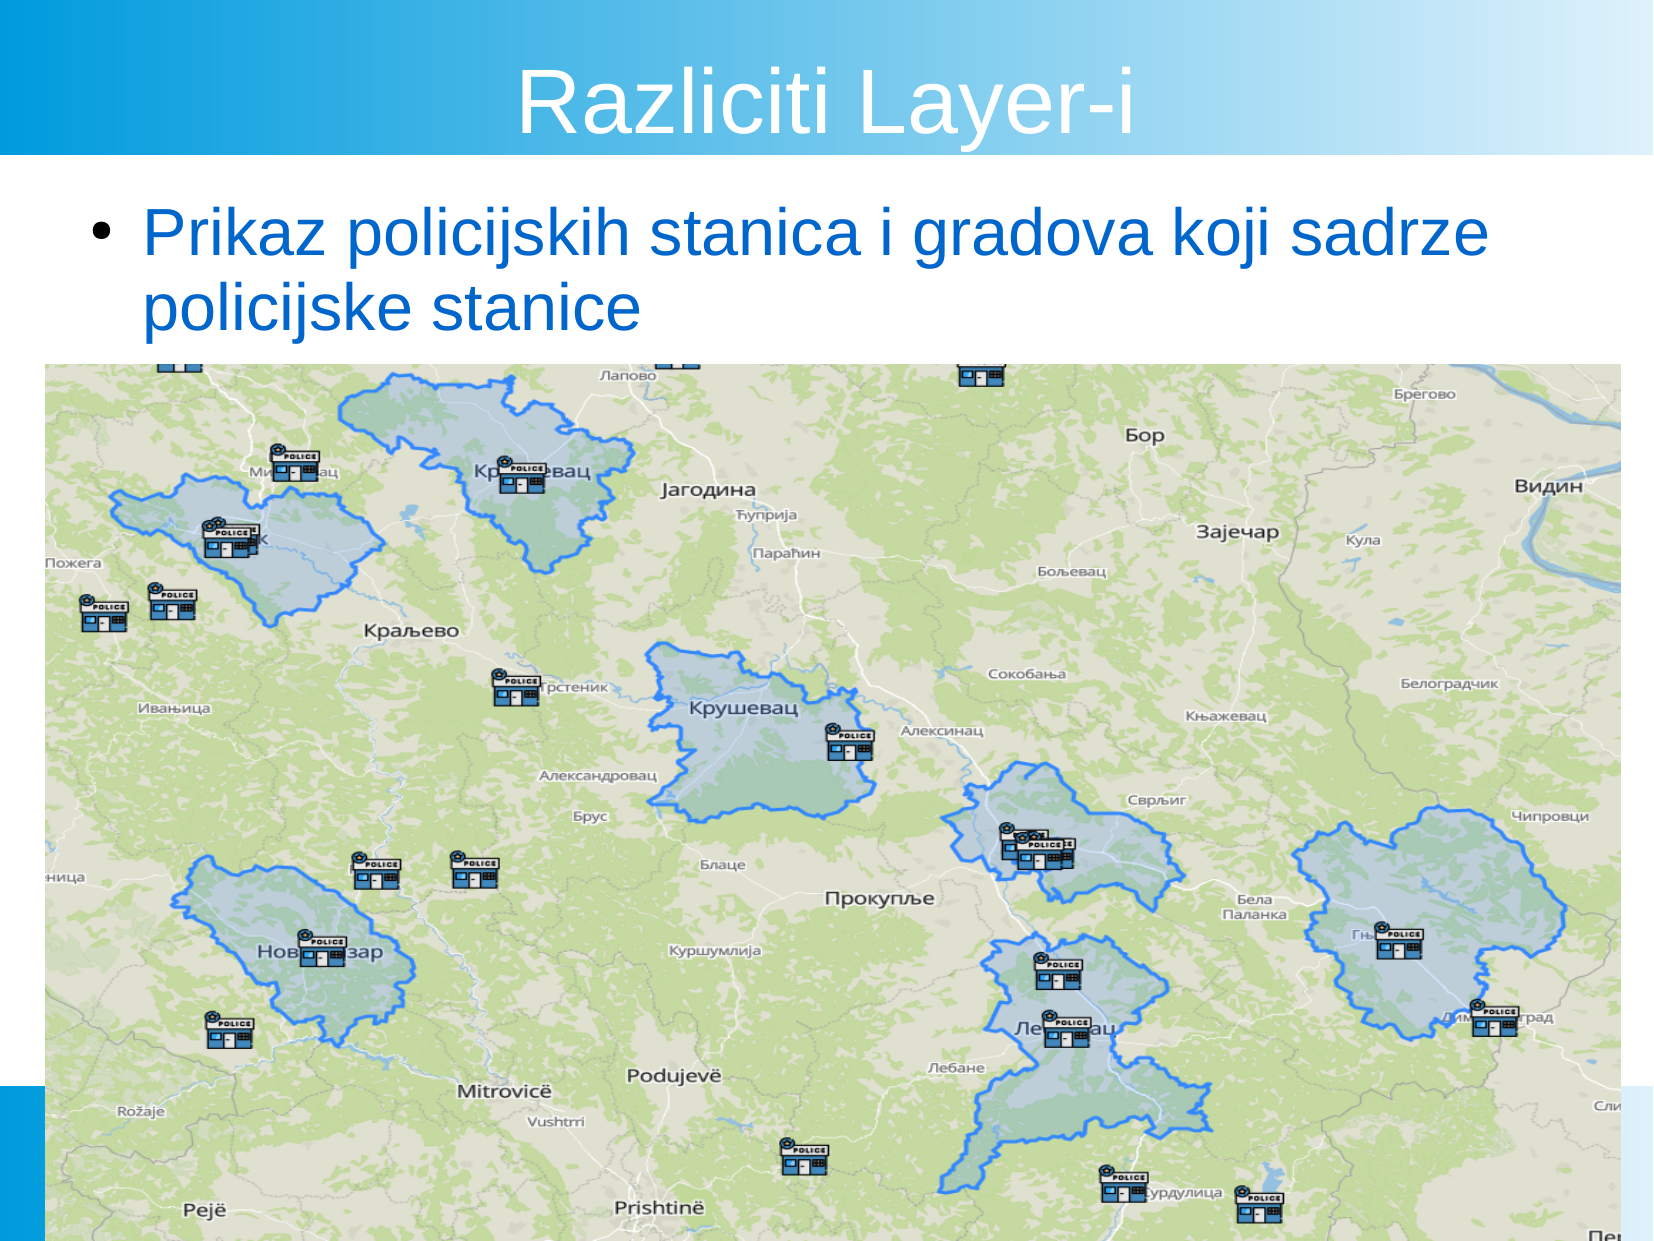

# Razliciti Layer-i
Prikaz policijskih stanica i gradova koji sadrze policijske stanice